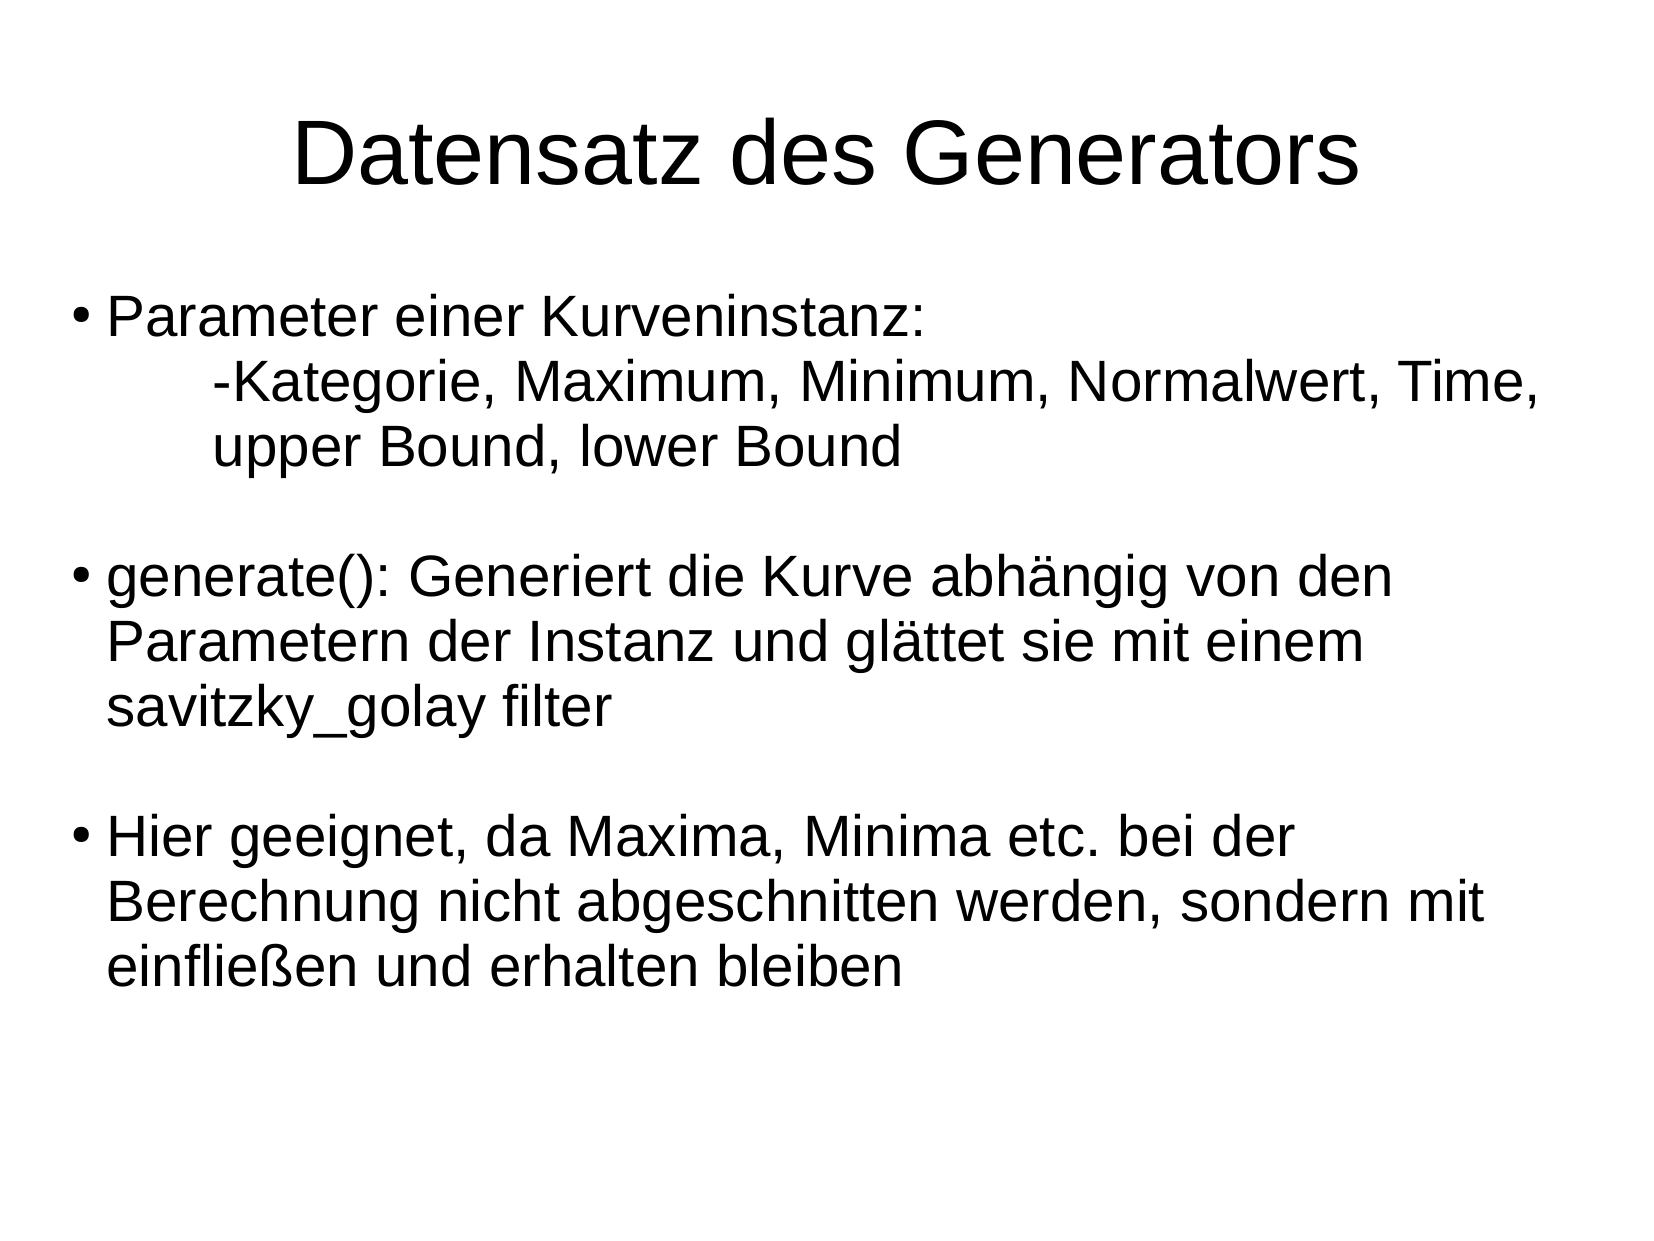

# Datensatz des Generators
Parameter einer Kurveninstanz:
-Kategorie, Maximum, Minimum, Normalwert, Time, upper Bound, lower Bound
generate(): Generiert die Kurve abhängig von den Parametern der Instanz und glättet sie mit einem savitzky_golay filter
Hier geeignet, da Maxima, Minima etc. bei der Berechnung nicht abgeschnitten werden, sondern mit einfließen und erhalten bleiben